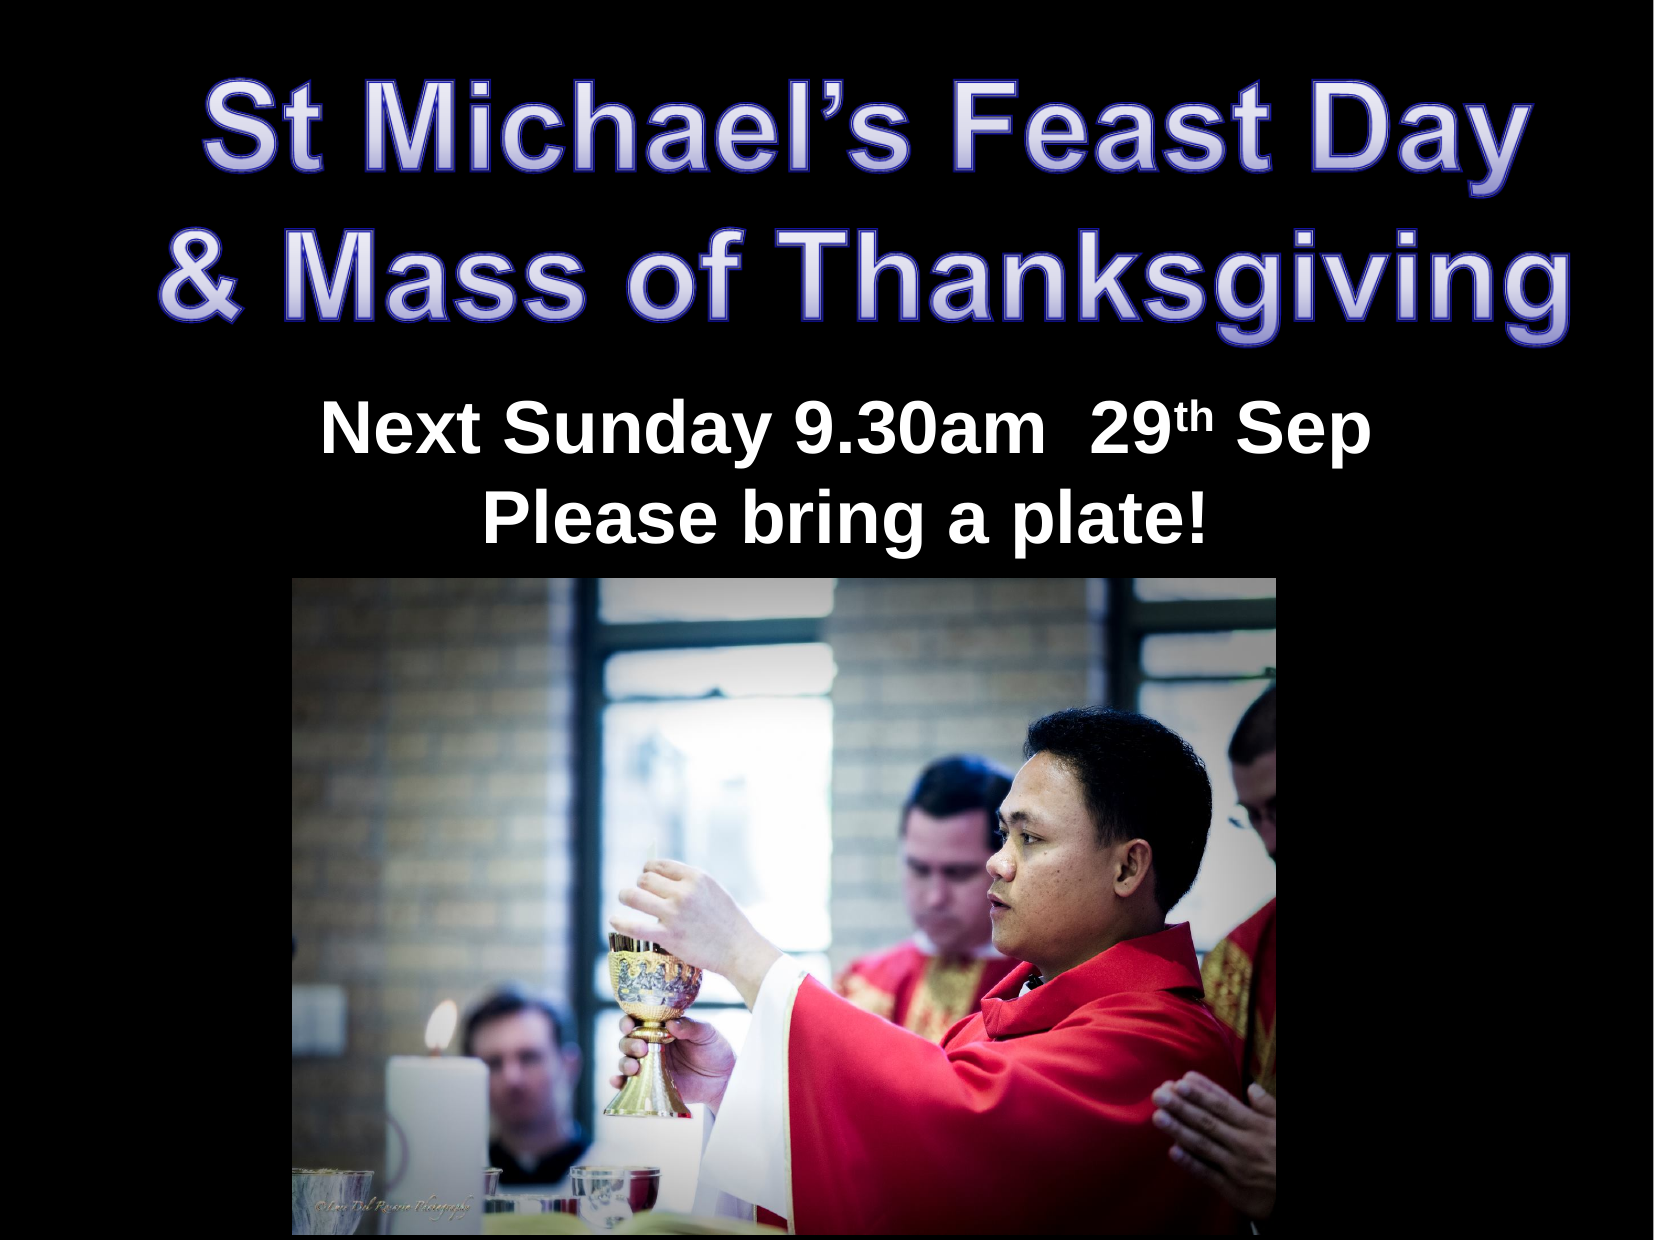

Next Sunday 9.30am 29th Sep
Please bring a plate!